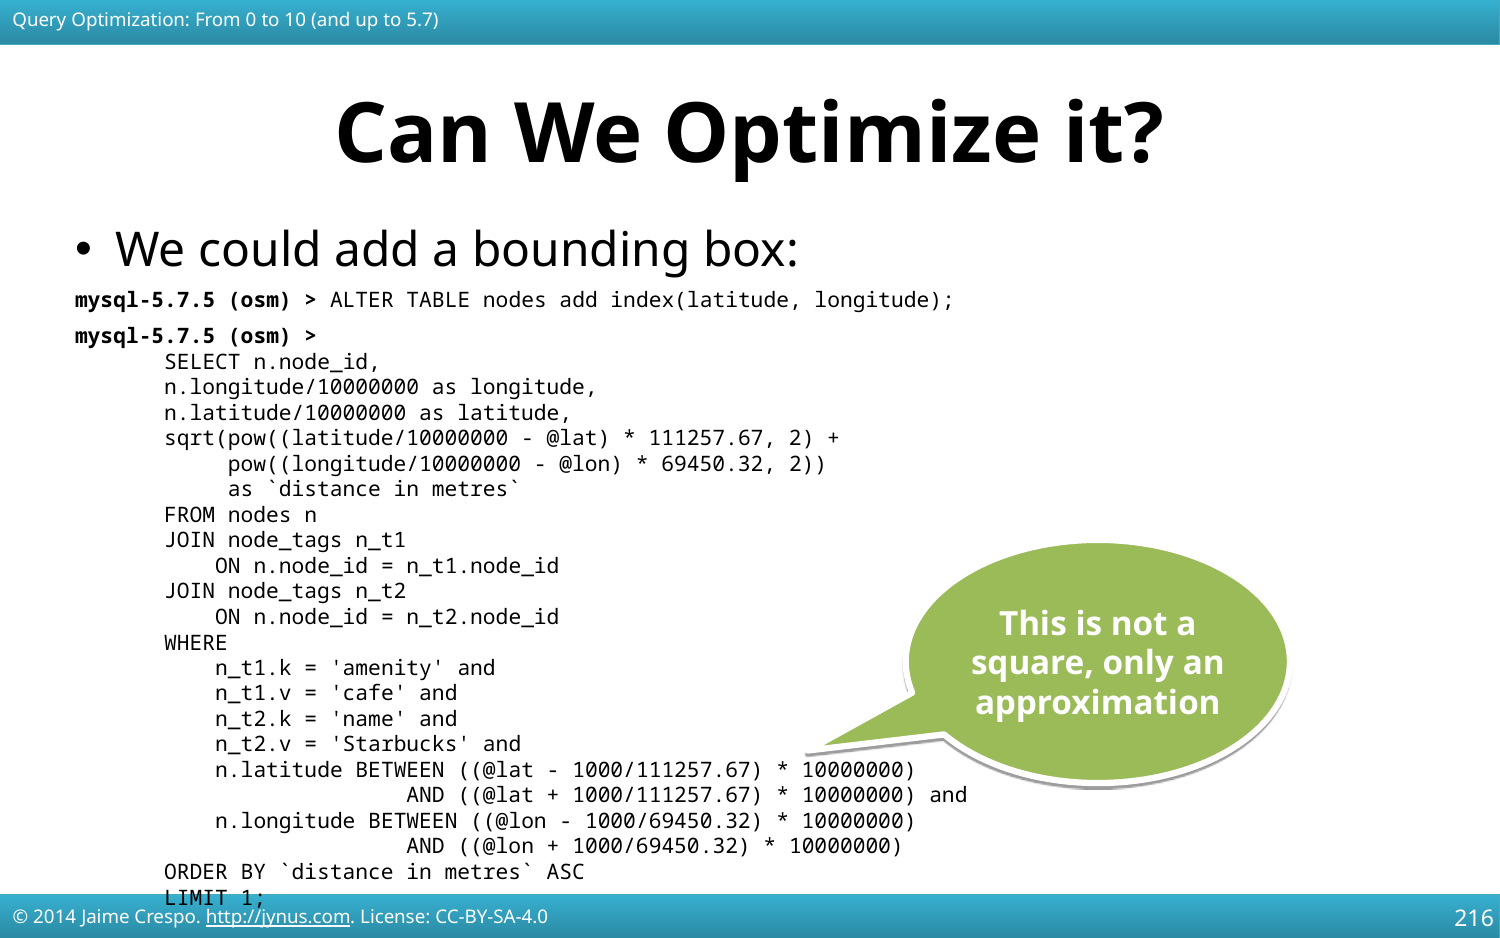

# Can We Optimize it?
We could add a bounding box:
mysql-5.7.5 (osm) > ALTER TABLE nodes add index(latitude, longitude);
mysql-5.7.5 (osm) >
 SELECT n.node_id,
 n.longitude/10000000 as longitude,
 n.latitude/10000000 as latitude,
 sqrt(pow((latitude/10000000 - @lat) * 111257.67, 2) +
 pow((longitude/10000000 - @lon) * 69450.32, 2))
 as `distance in metres`
 FROM nodes n
 JOIN node_tags n_t1
 ON n.node_id = n_t1.node_id
 JOIN node_tags n_t2
 ON n.node_id = n_t2.node_id
 WHERE
 n_t1.k = 'amenity' and
 n_t1.v = 'cafe' and
 n_t2.k = 'name' and
 n_t2.v = 'Starbucks' and
 n.latitude BETWEEN ((@lat - 1000/111257.67) * 10000000)
 AND ((@lat + 1000/111257.67) * 10000000) and
 n.longitude BETWEEN ((@lon - 1000/69450.32) * 10000000)
 AND ((@lon + 1000/69450.32) * 10000000)
 ORDER BY `distance in metres` ASC
 LIMIT 1;
This is not a square, only an approximation